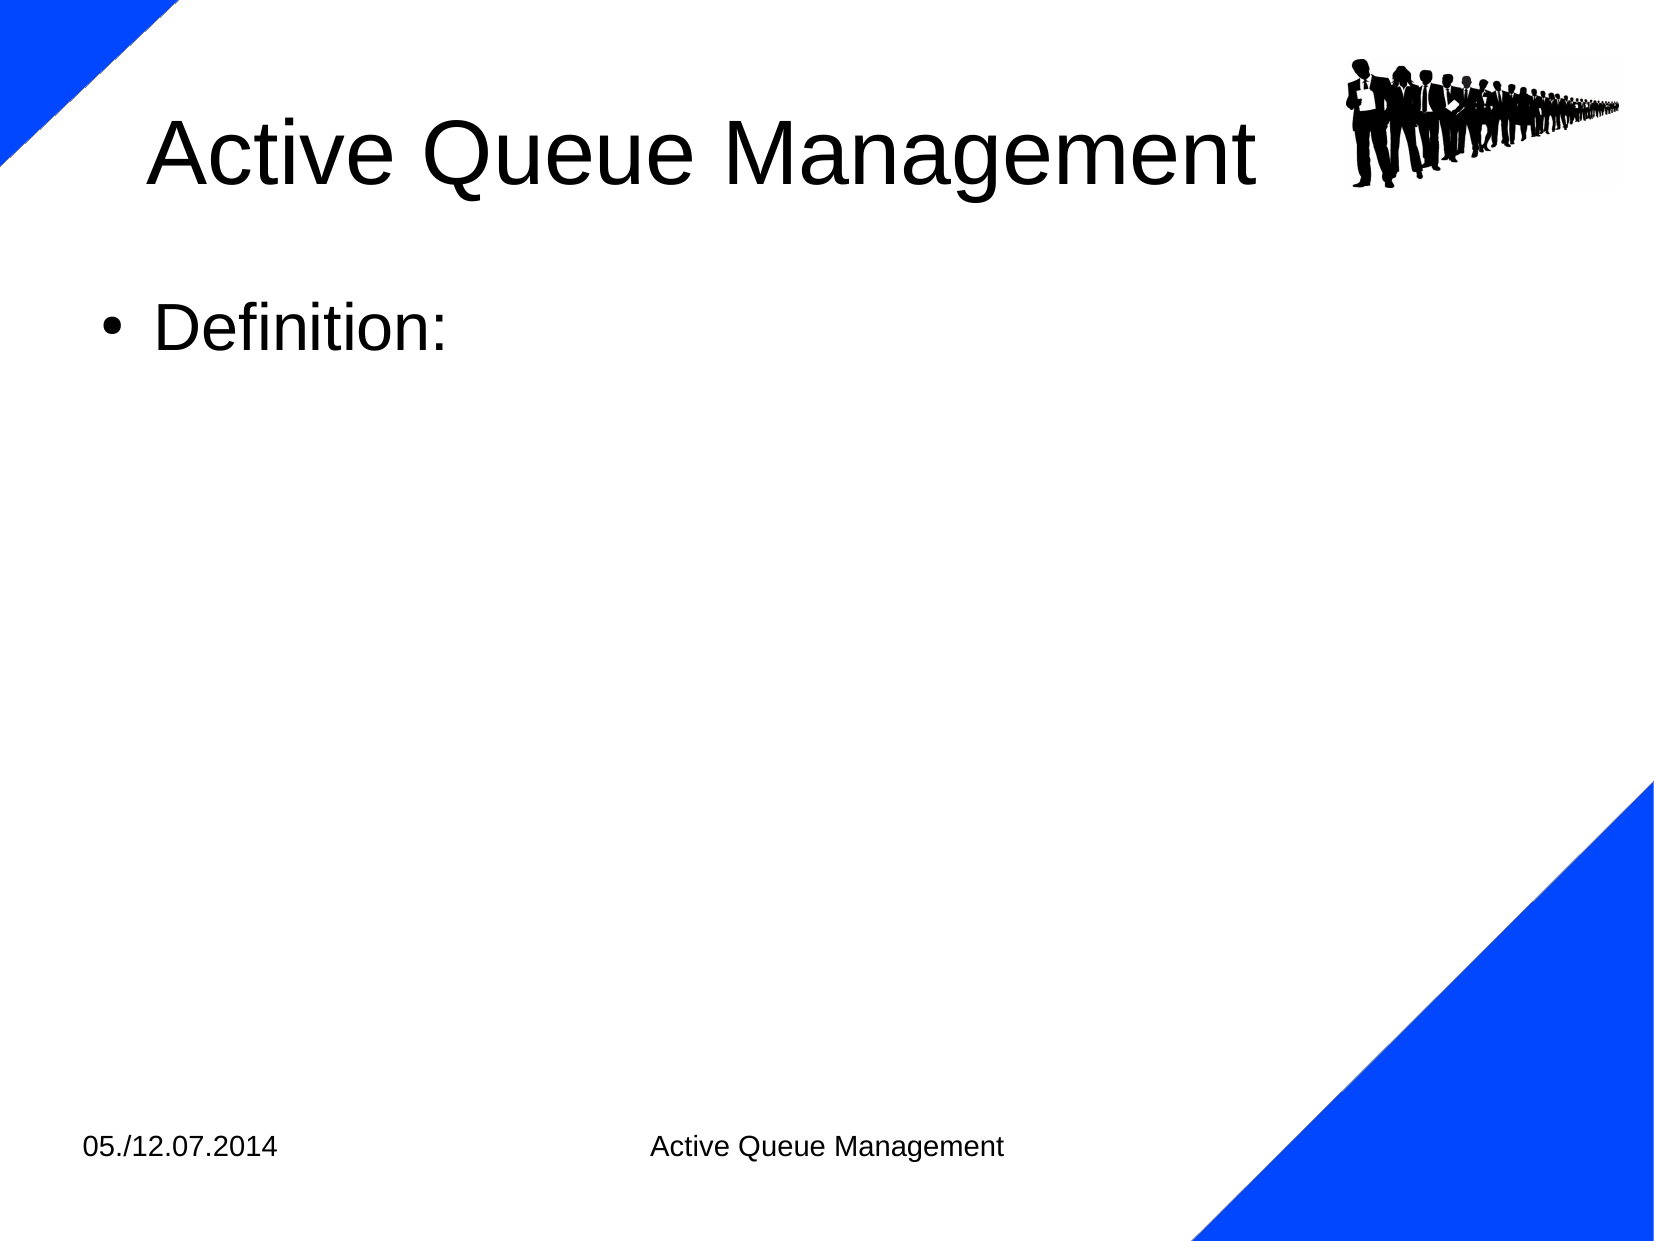

# Active Queue Management
Definition:
05.07.2014/12.07.2014
Active Queue Management